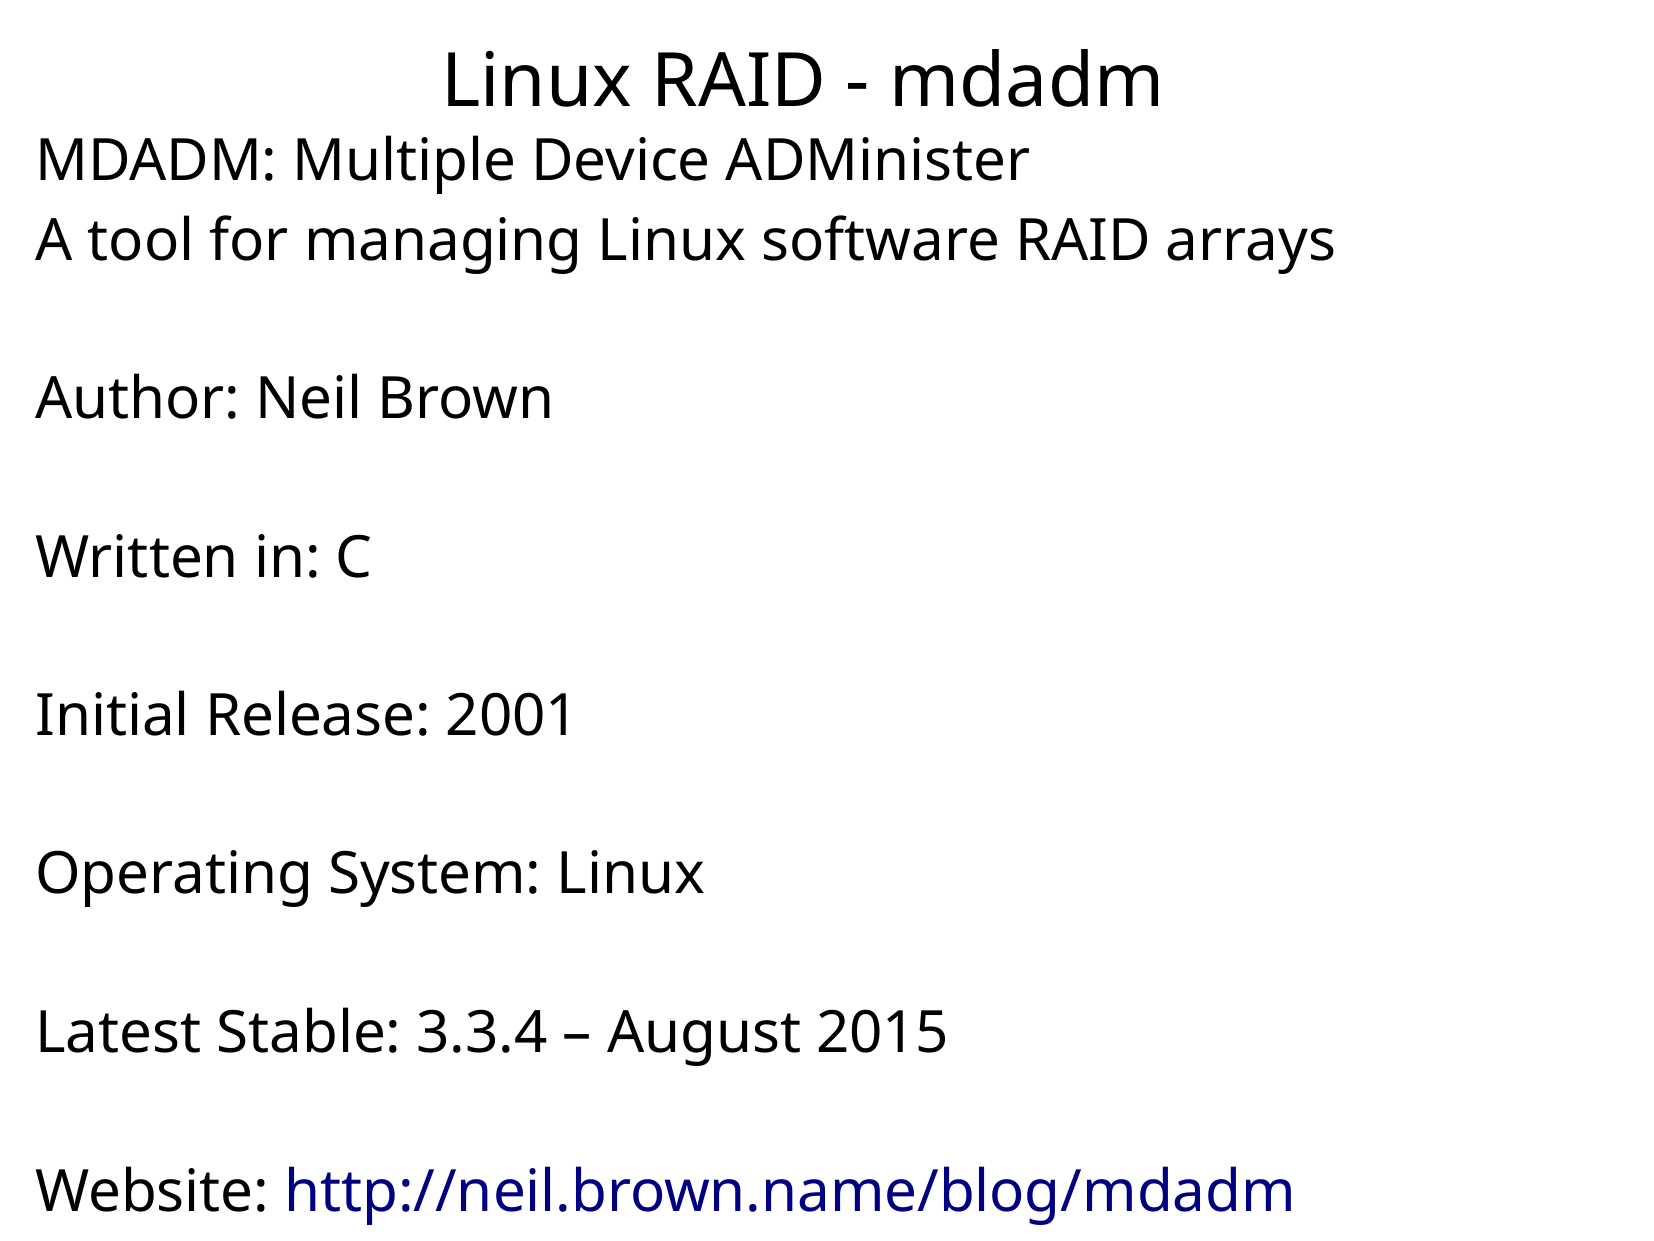

Linux RAID - mdadm
# MDADM: Multiple Device ADMinister A tool for managing Linux software RAID arrays Author: Neil Brown Written in: C Initial Release: 2001 Operating System: Linux Latest Stable: 3.3.4 – August 2015 Website: http://neil.brown.name/blog/mdadm